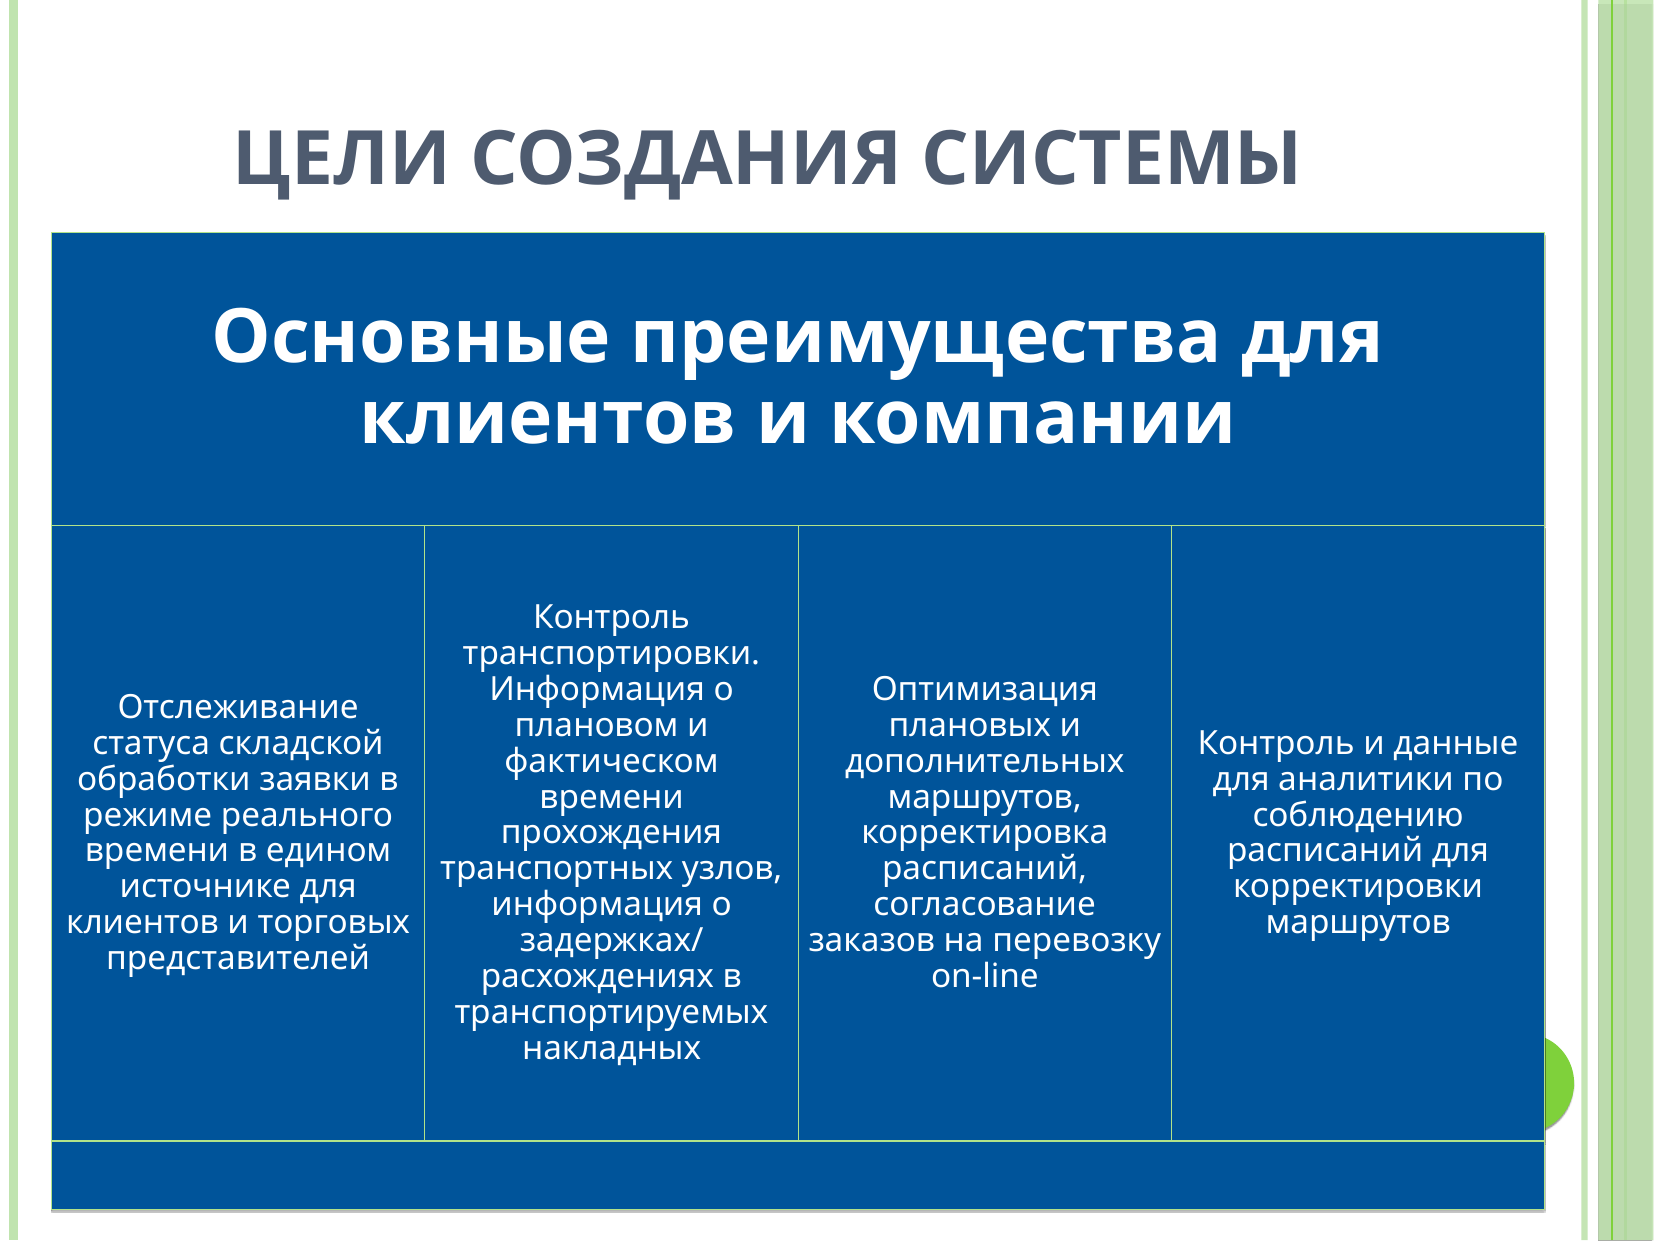

# Цели создания системы
Основные преимущества для клиентов и компании
Отслеживание статуса складской обработки заявки в режиме реального времени в едином источнике для клиентов и торговых представителей
Контроль транспортировки. Информация о плановом и фактическом времени прохождения транспортных узлов, информация о задержках/ расхождениях в транспортируемых накладных
Оптимизация плановых и дополнительных маршрутов, корректировка расписаний, согласование заказов на перевозку on-line
Контроль и данные для аналитики по соблюдению расписаний для корректировки маршрутов